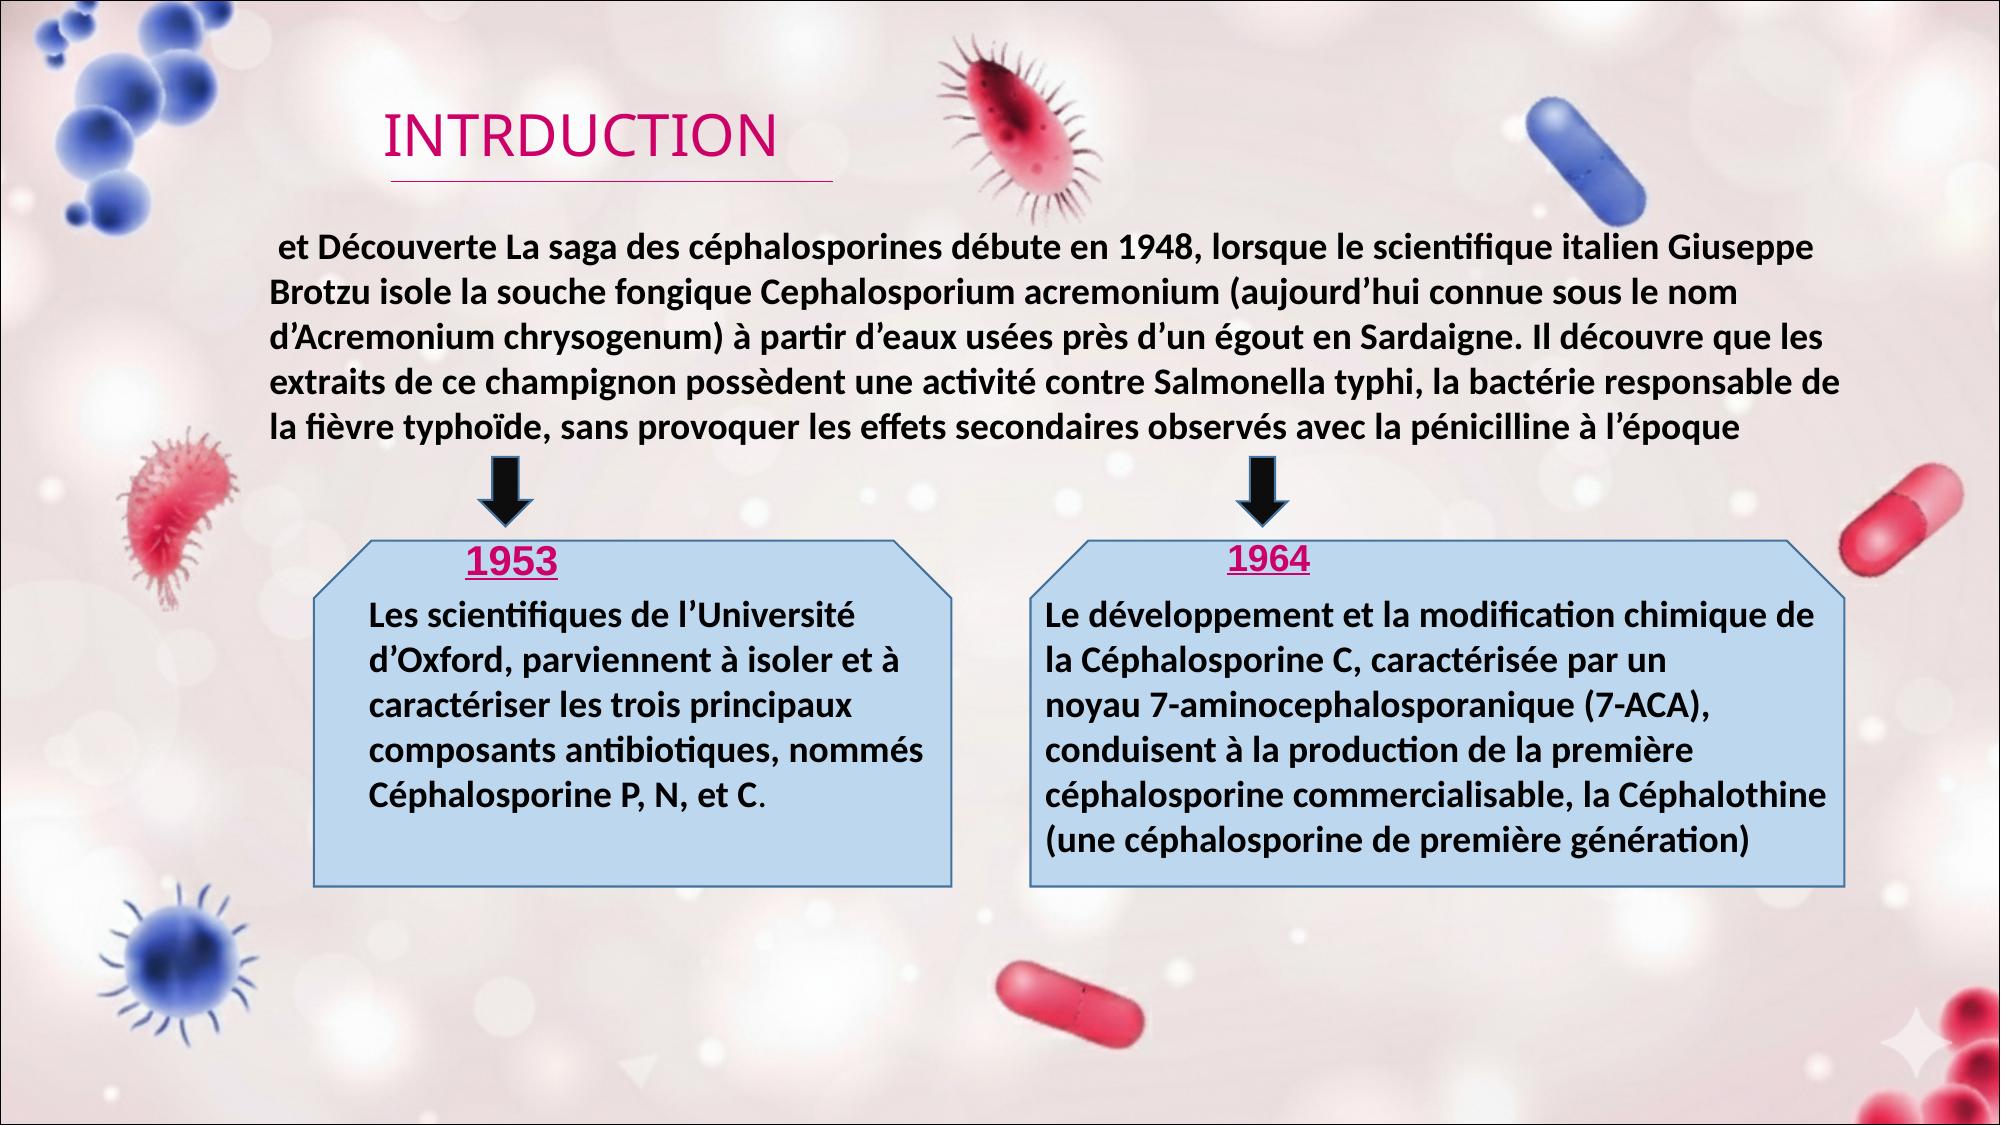

#
INTRDUCTION
 et Découverte La saga des céphalosporines débute en 1948, lorsque le scientifique italien Giuseppe Brotzu isole la souche fongique Cephalosporium acremonium (aujourd’hui connue sous le nom d’Acremonium chrysogenum) à partir d’eaux usées près d’un égout en Sardaigne. Il découvre que les extraits de ce champignon possèdent une activité contre Salmonella typhi, la bactérie responsable de la fièvre typhoïde, sans provoquer les effets secondaires observés avec la pénicilline à l’époque
1953
1964
Les scientifiques de l’Université
d’Oxford, parviennent à isoler et à caractériser les trois principaux composants antibiotiques, nommés
Céphalosporine P, N, et C.
Le développement et la modification chimique de la Céphalosporine C, caractérisée par un
noyau 7-aminocephalosporanique (7-ACA), conduisent à la production de la première céphalosporine commercialisable, la Céphalothine (une céphalosporine de première génération)